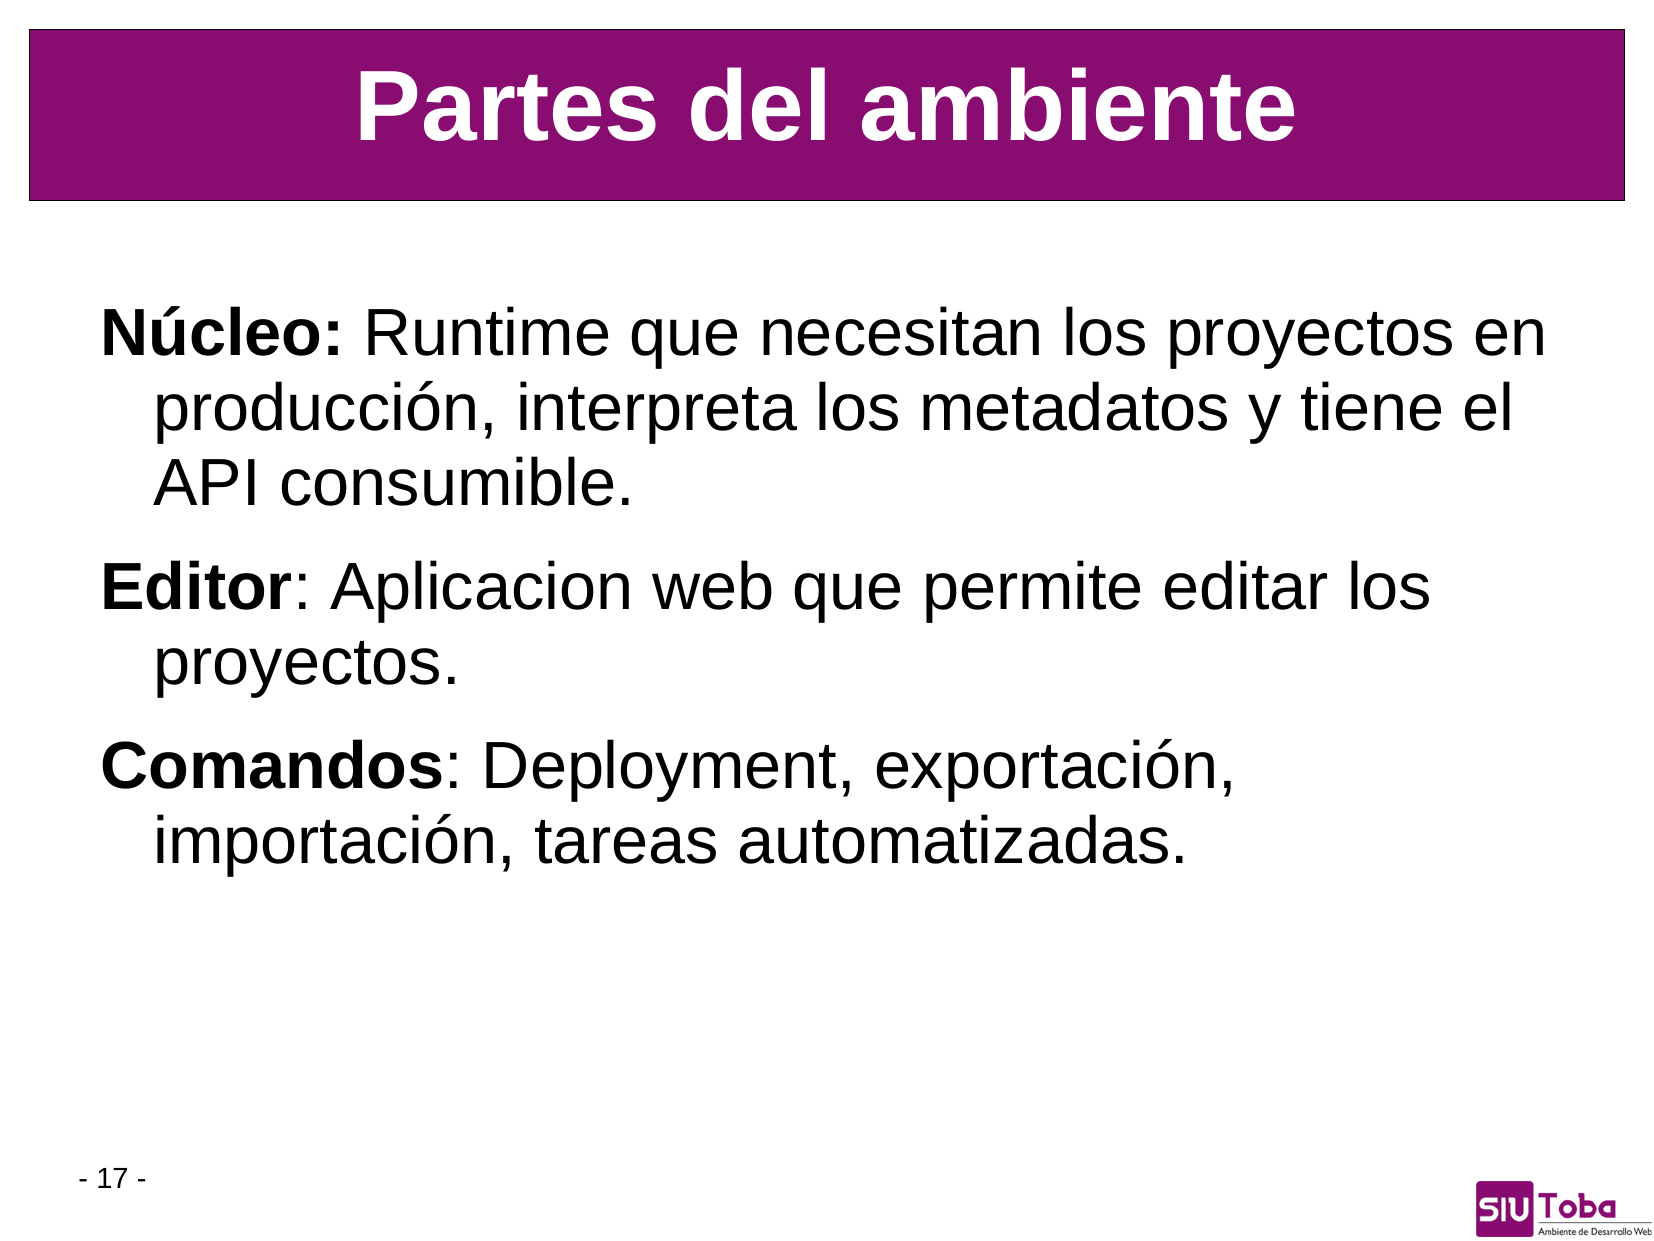

# Partes del ambiente
Núcleo: Runtime que necesitan los proyectos en producción, interpreta los metadatos y tiene el API consumible.
Editor: Aplicacion web que permite editar los proyectos.
Comandos: Deployment, exportación, importación, tareas automatizadas.
17